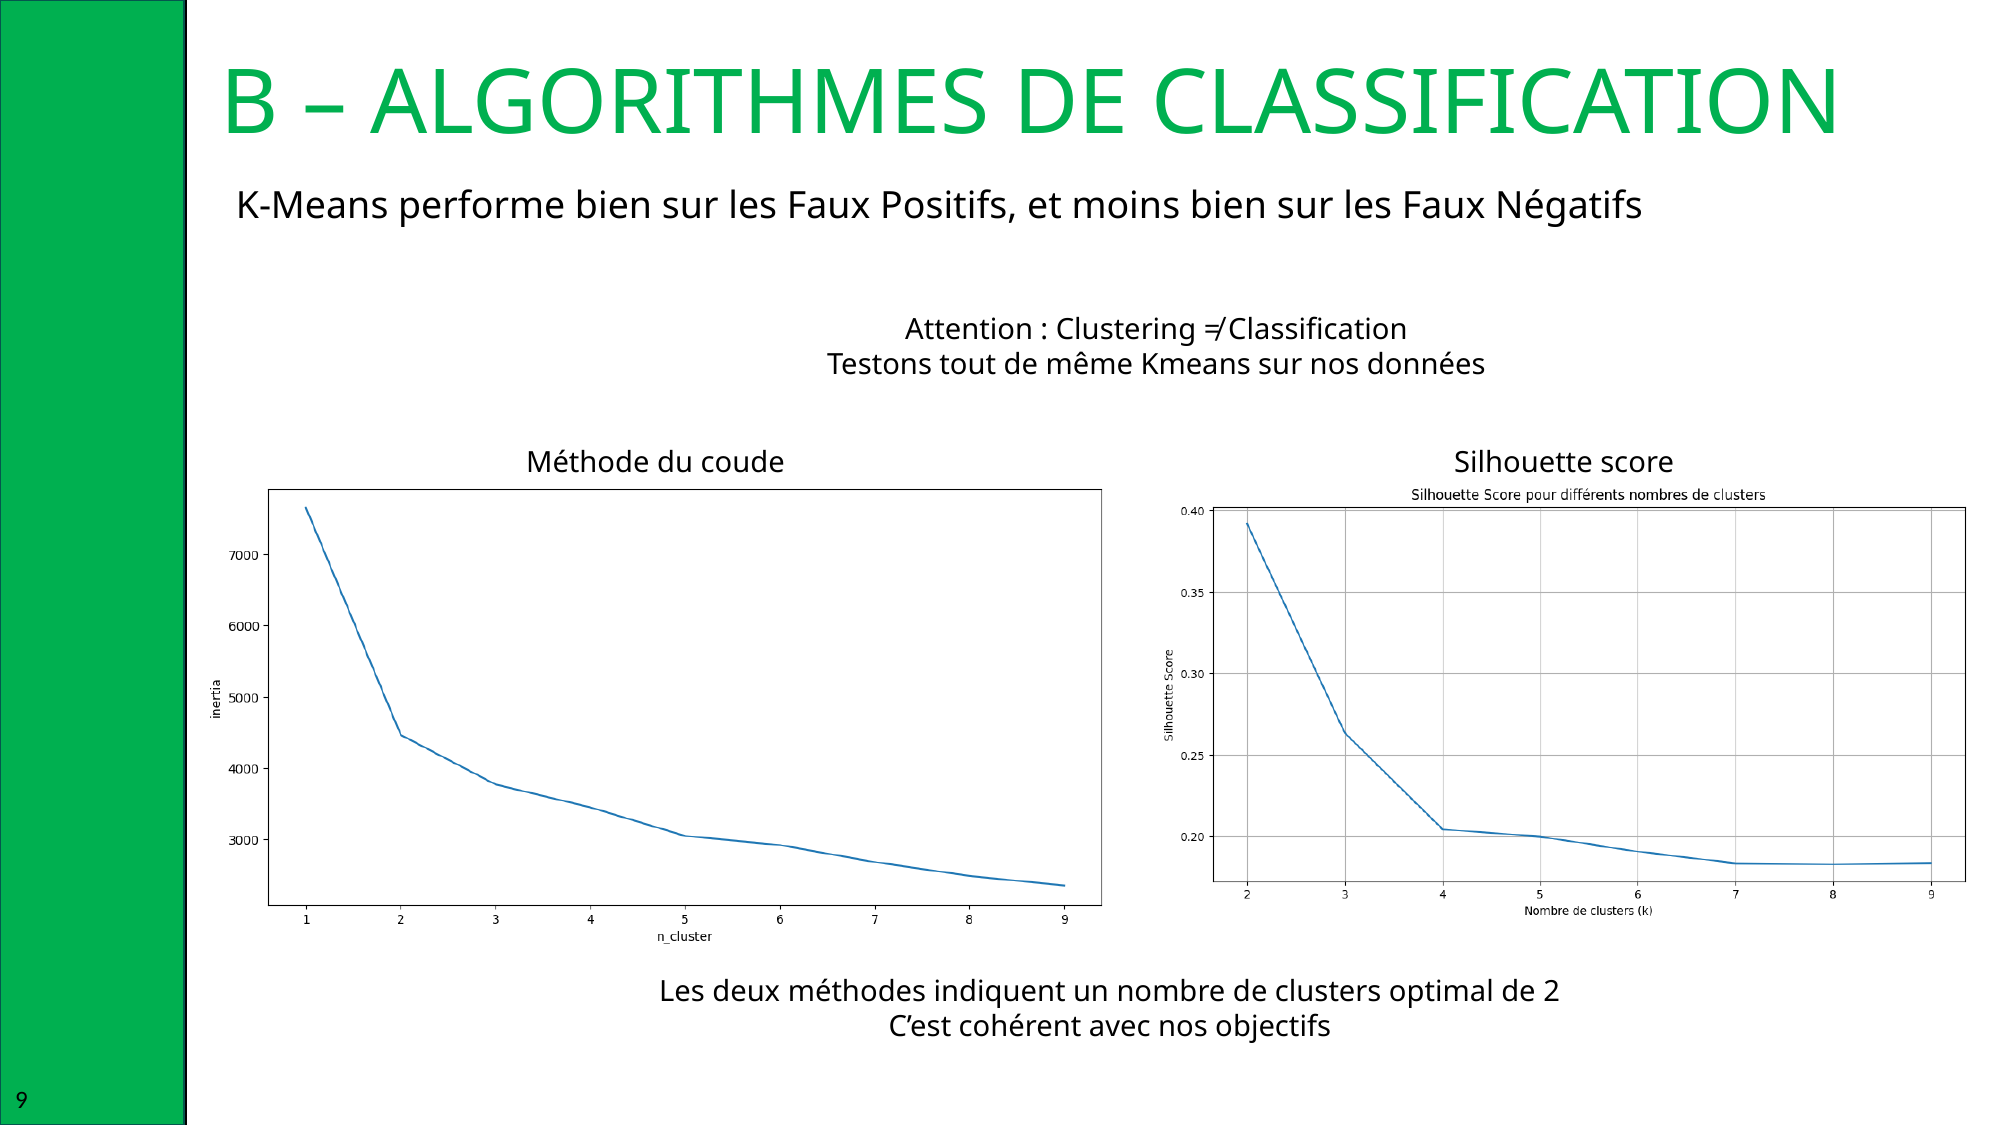

# B – Algorithmes de classification
K-Means performe bien sur les Faux Positifs, et moins bien sur les Faux Négatifs
Attention : Clustering ≠ Classification
Testons tout de même Kmeans sur nos données
Méthode du coude
Silhouette score
Les deux méthodes indiquent un nombre de clusters optimal de 2
C’est cohérent avec nos objectifs